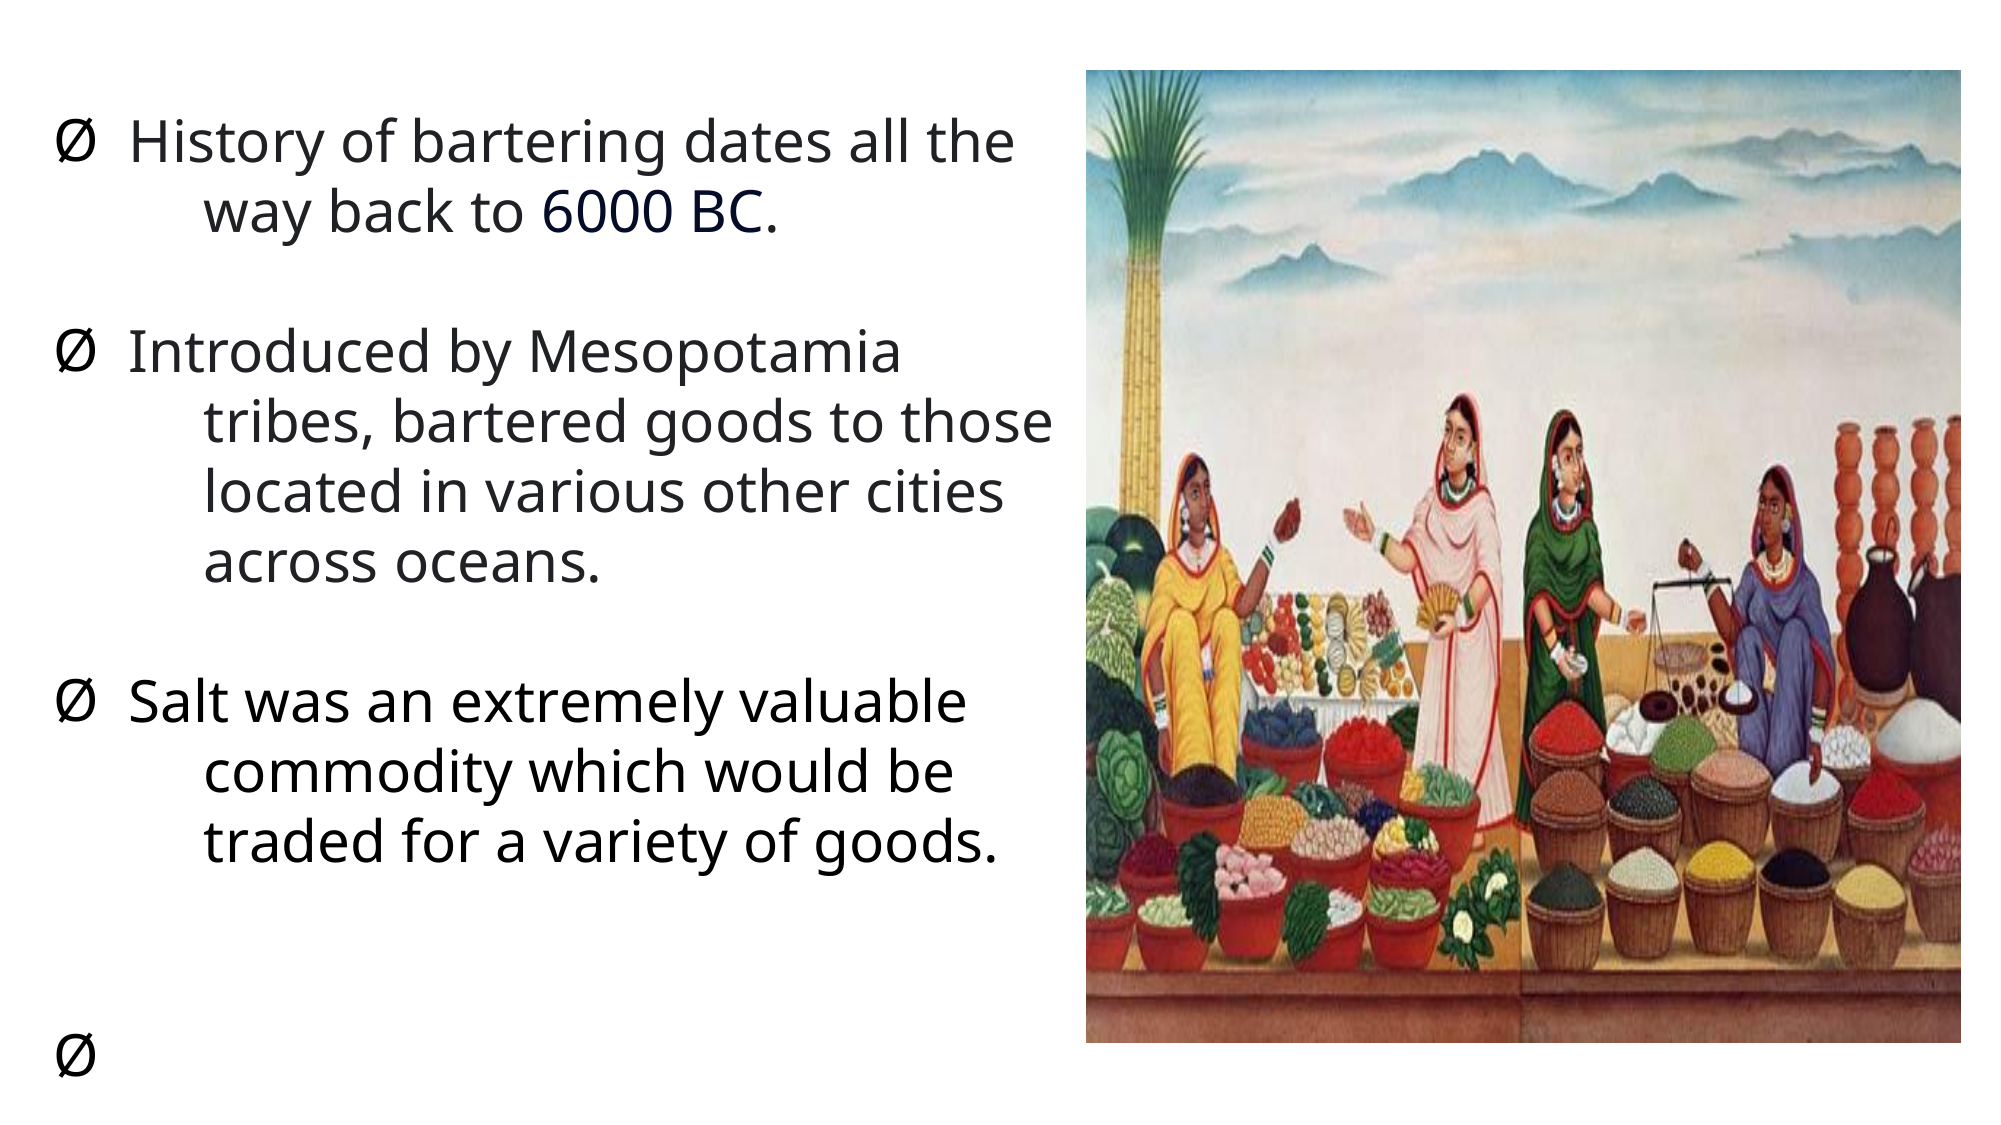

History of bartering dates all the way back to 6000 BC.
Introduced by Mesopotamia tribes, bartered goods to those located in various other cities across oceans.
Salt was an extremely valuable commodity which would be traded for a variety of goods.